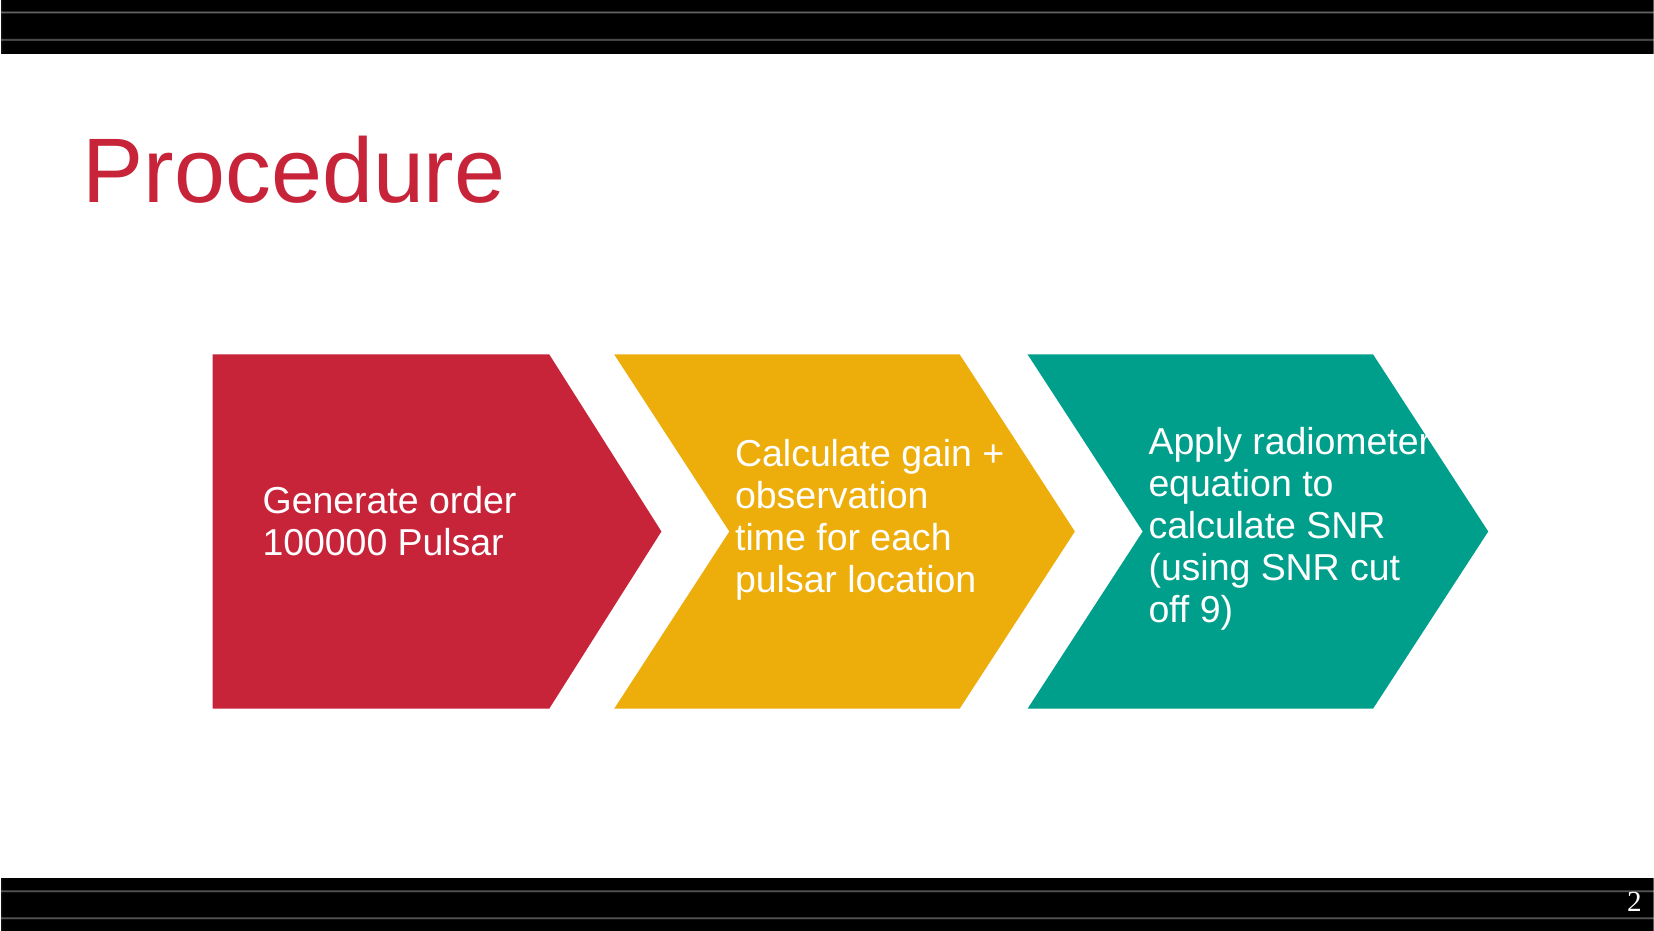

# Procedure
Apply radiometer equation to calculate SNR (using SNR cut off 9)
Calculate gain + observation time for each pulsar location
Generate order 100000 Pulsar